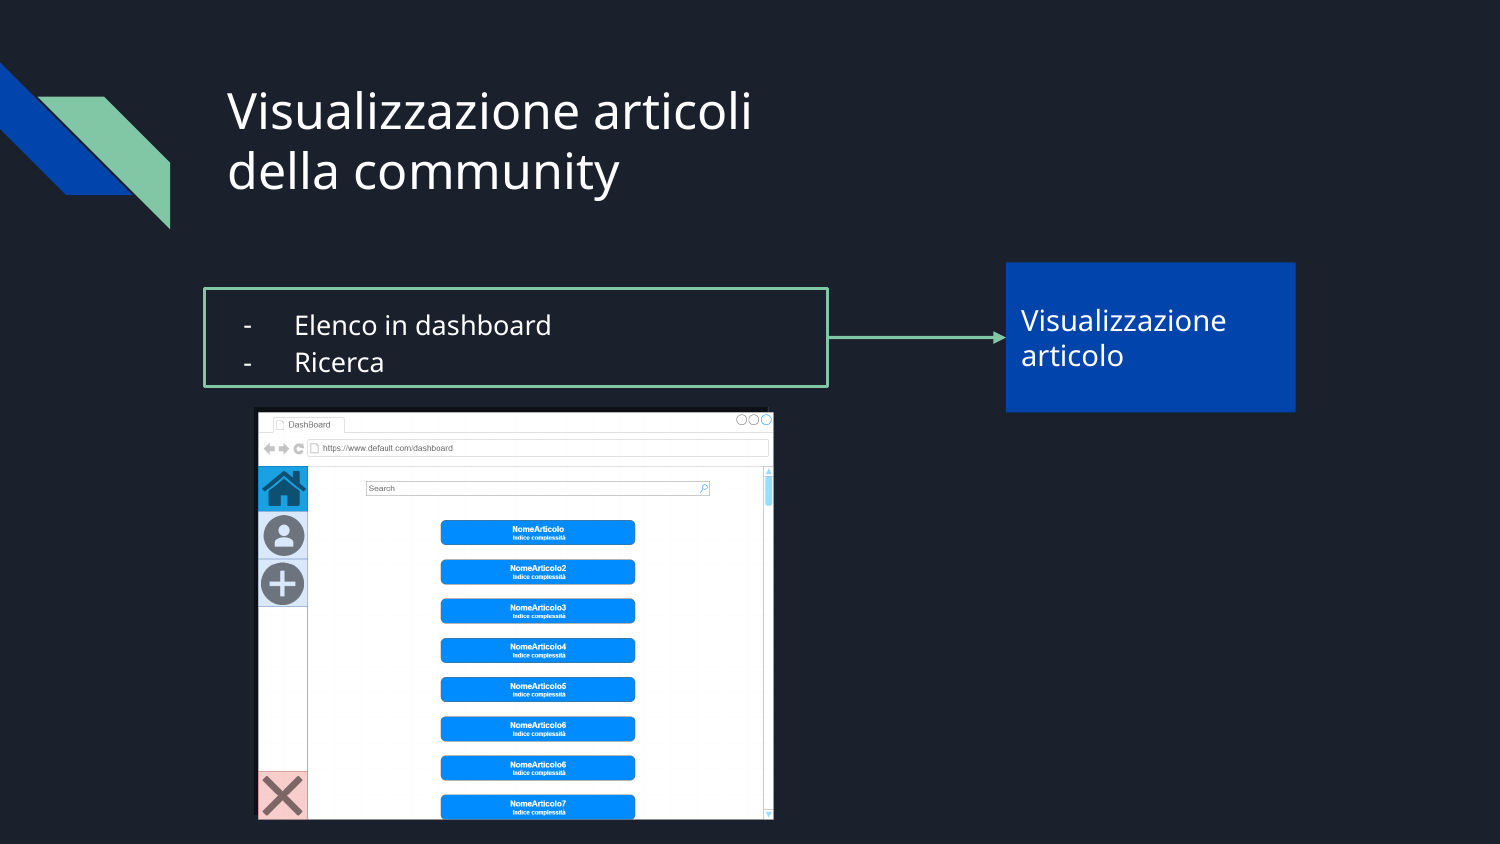

# Visualizzazione articoli della community
Visualizzazione articolo
Elenco in dashboard
Ricerca